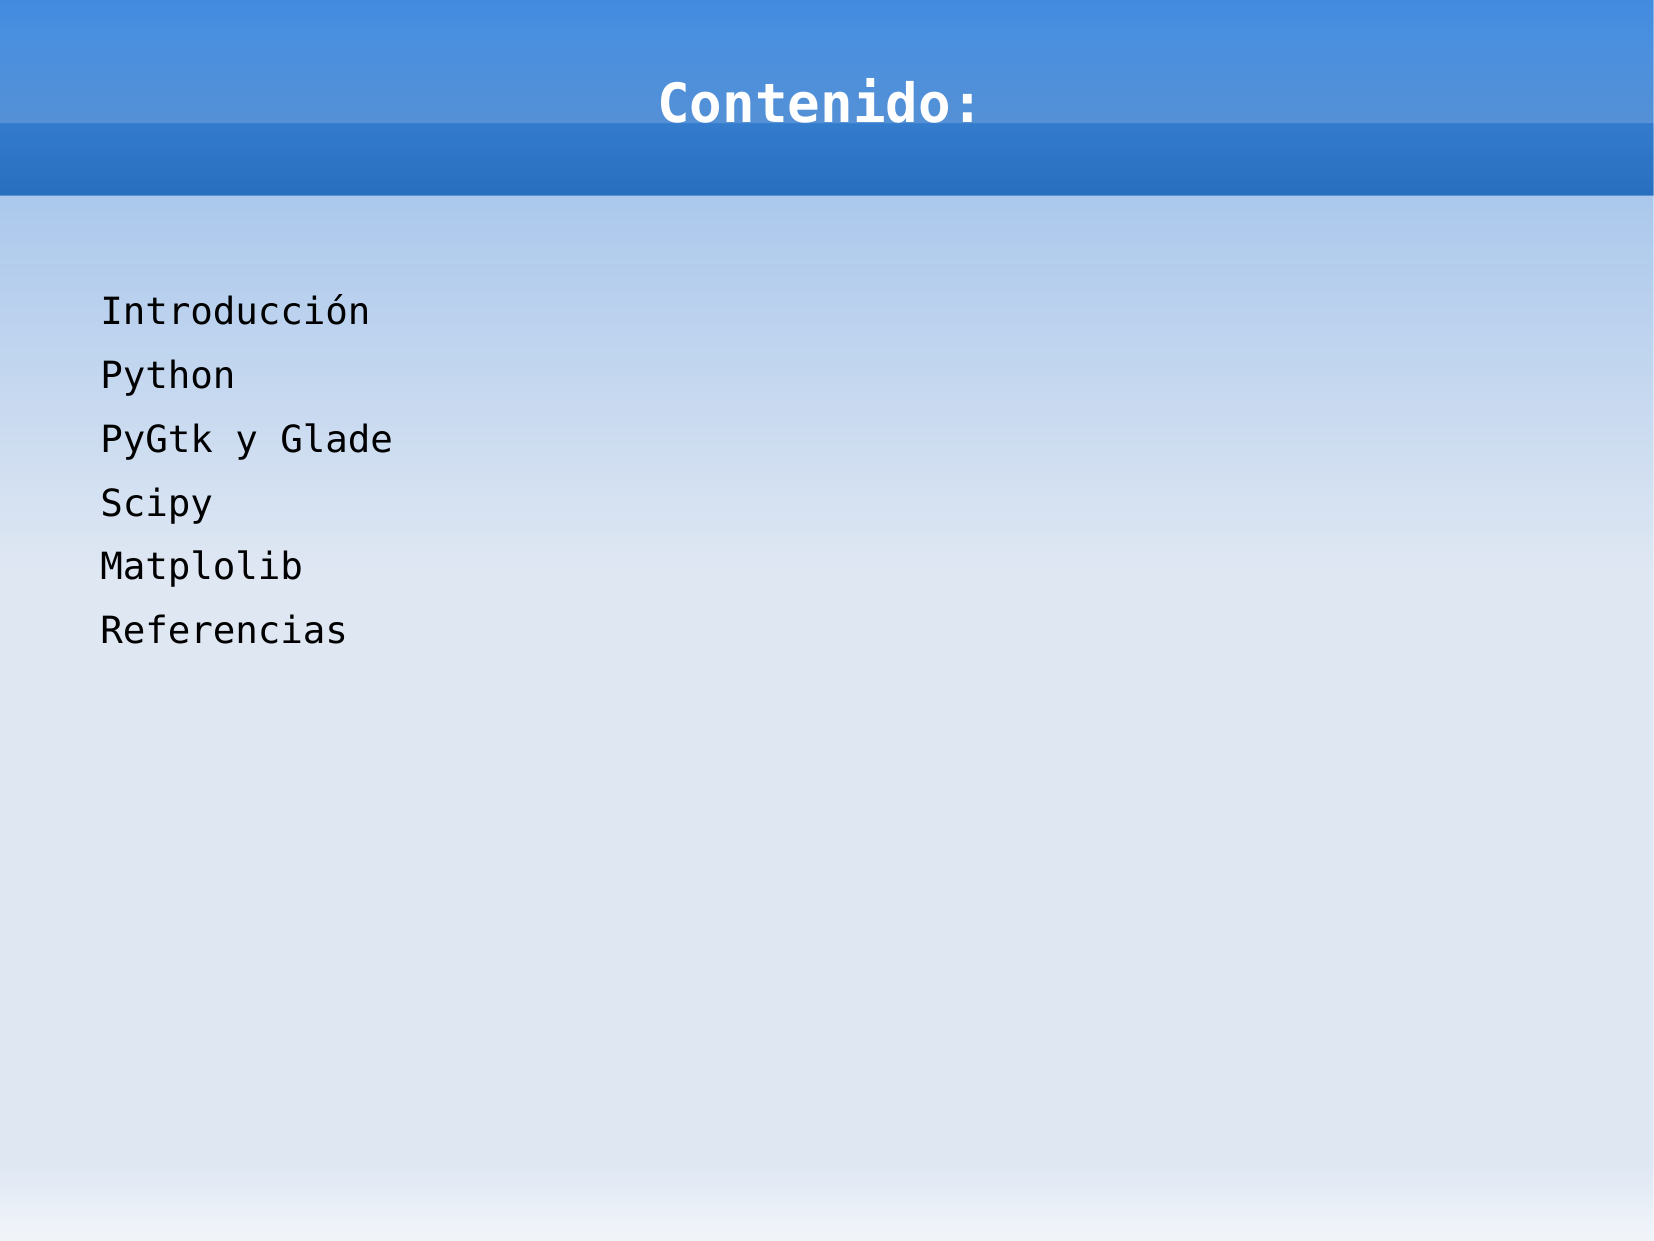

# Contenido:
Introducción
Python
PyGtk y Glade
Scipy
Matplolib
Referencias